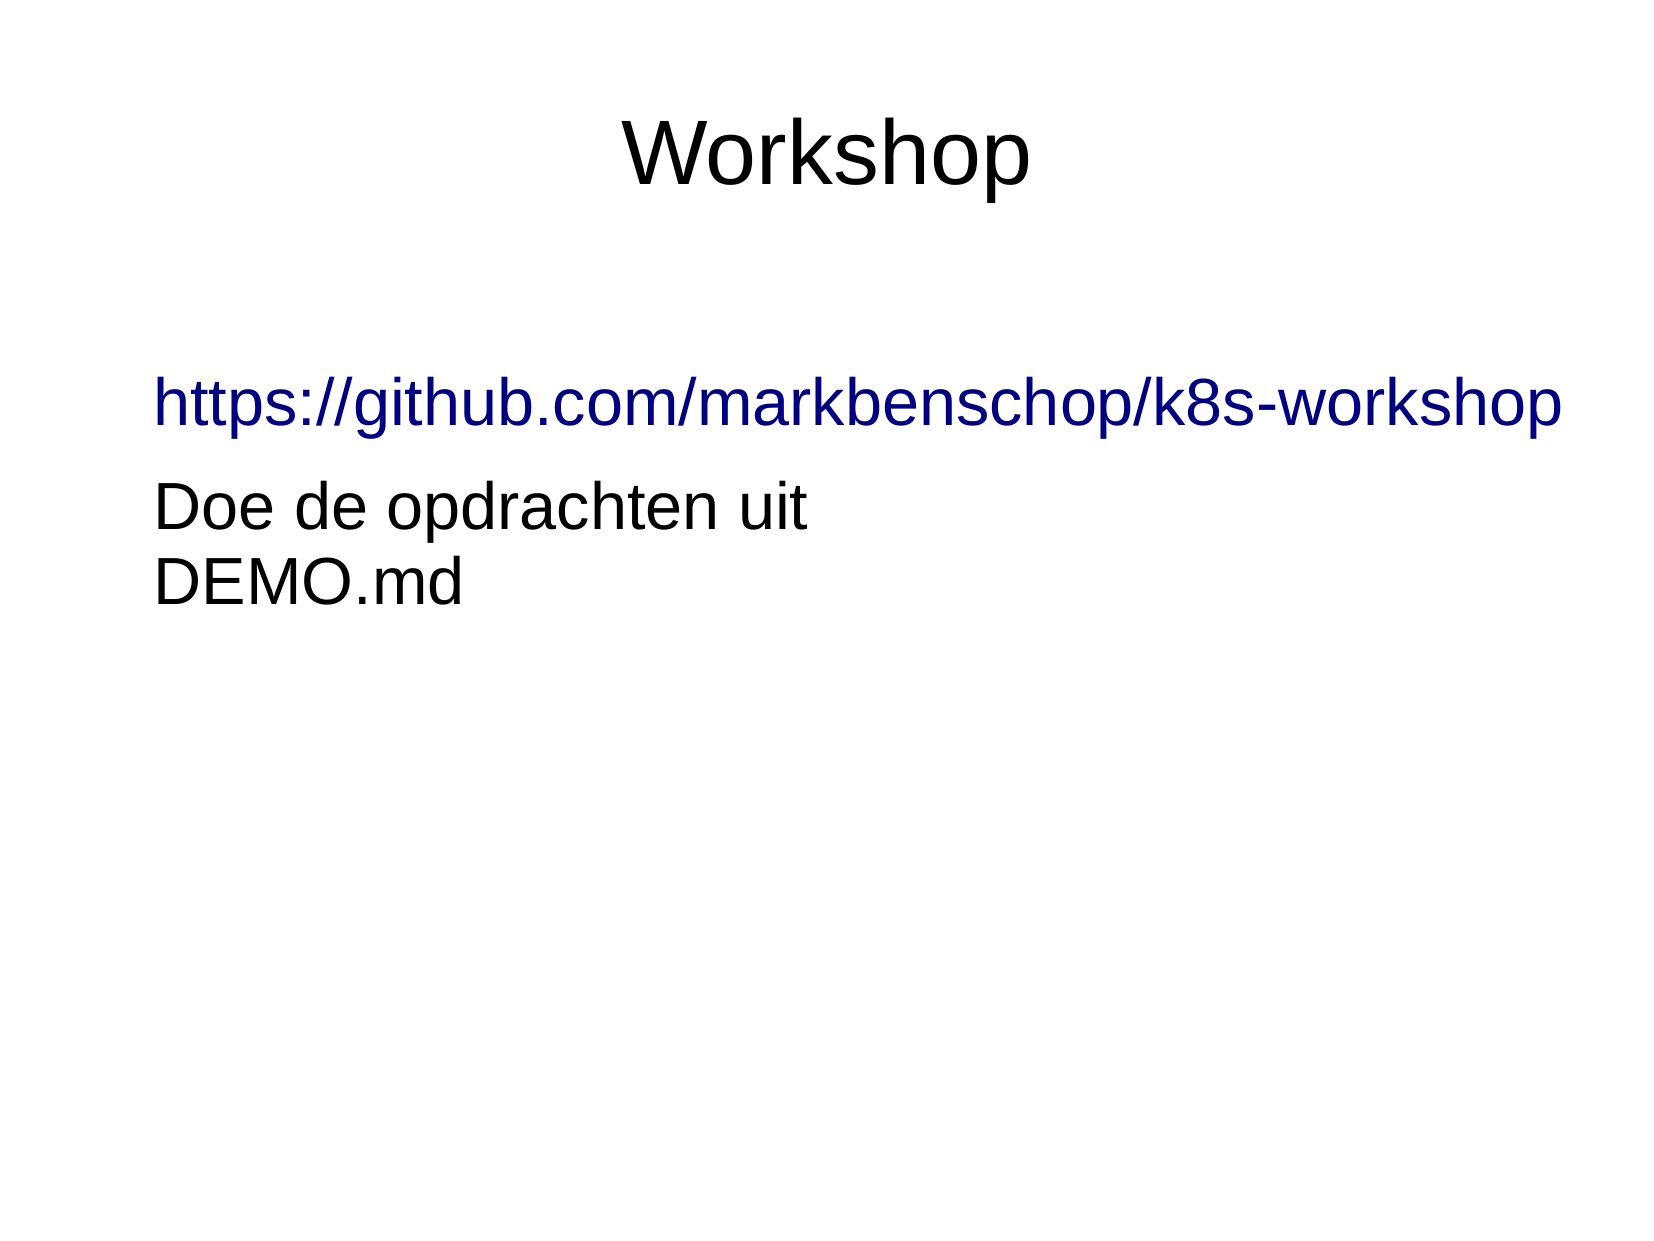

# Workshop
https://github.com/markbenschop/k8s-workshop
Doe de opdrachten uit
DEMO.md